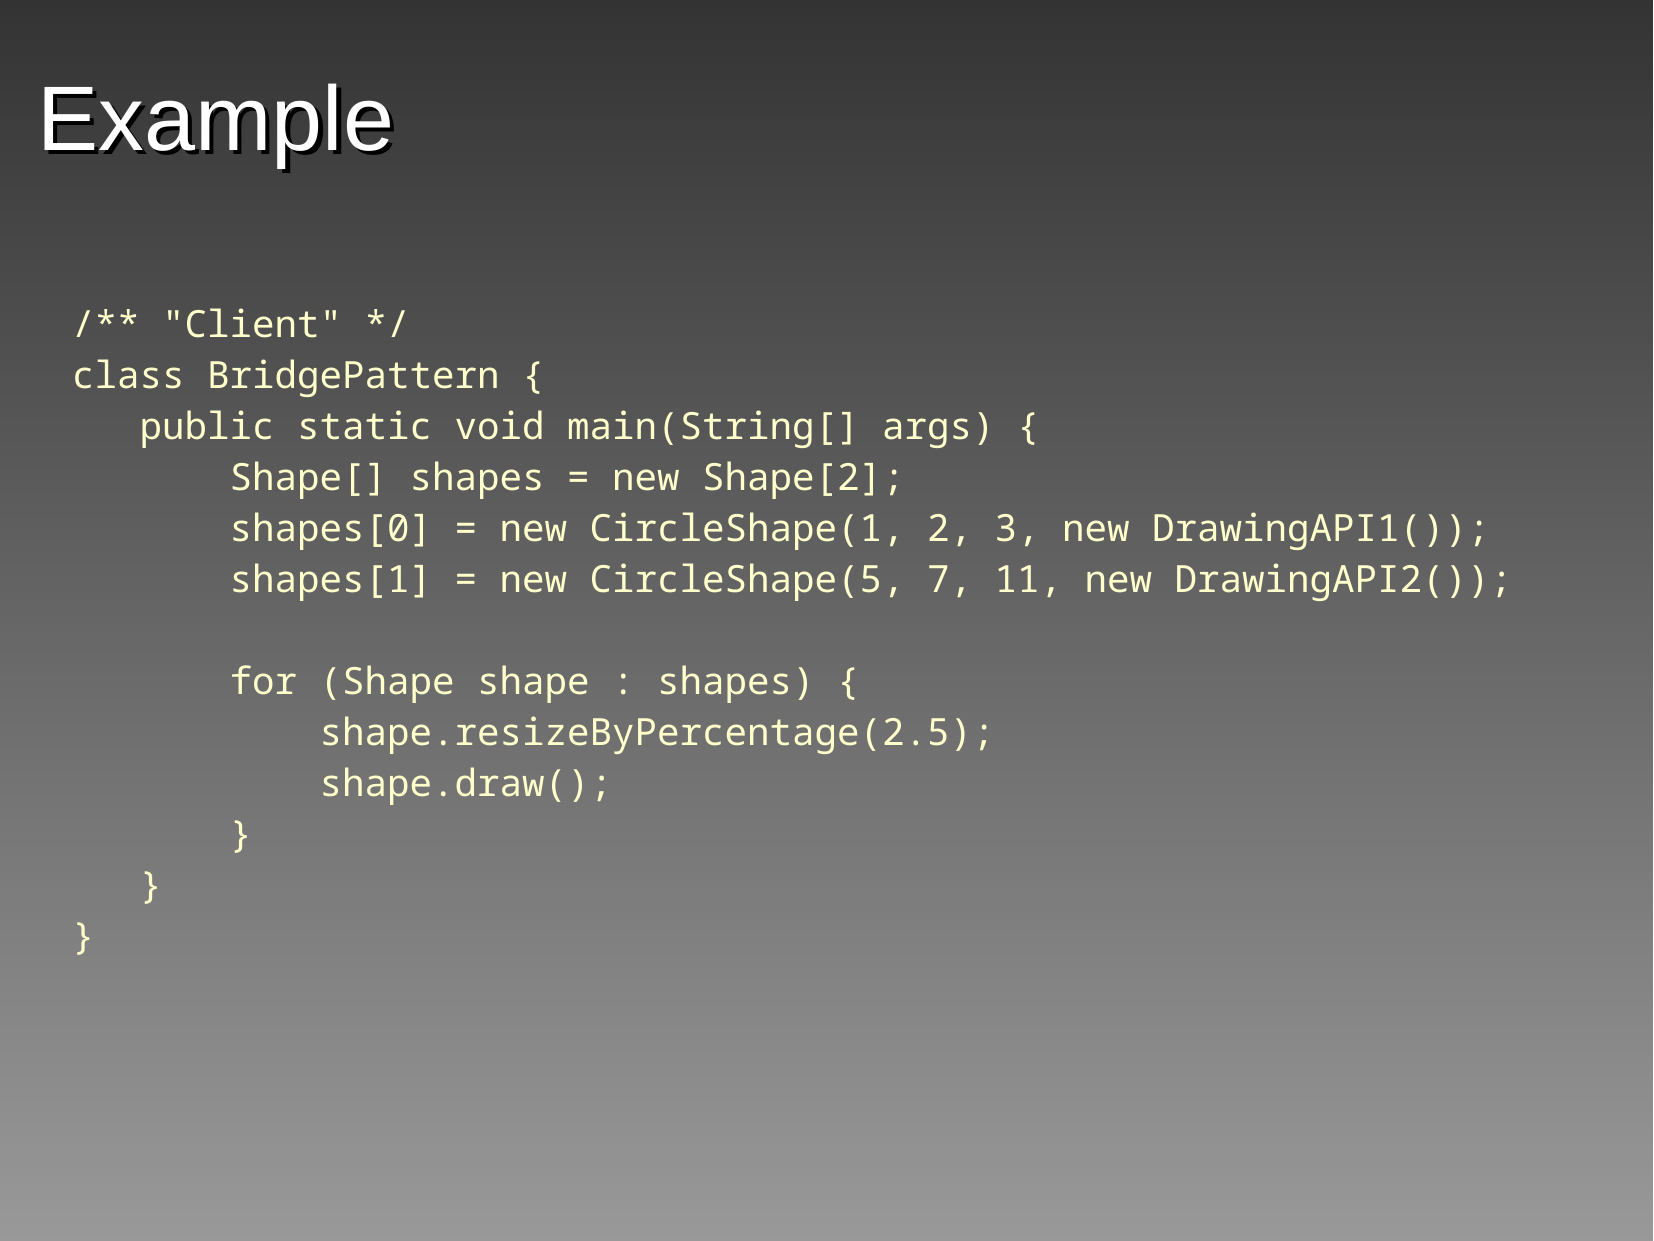

# Example
/** "Client" */
class BridgePattern {
 public static void main(String[] args) {
 Shape[] shapes = new Shape[2];
 shapes[0] = new CircleShape(1, 2, 3, new DrawingAPI1());
 shapes[1] = new CircleShape(5, 7, 11, new DrawingAPI2());
 for (Shape shape : shapes) {
 shape.resizeByPercentage(2.5);
 shape.draw();
 }
 }
}